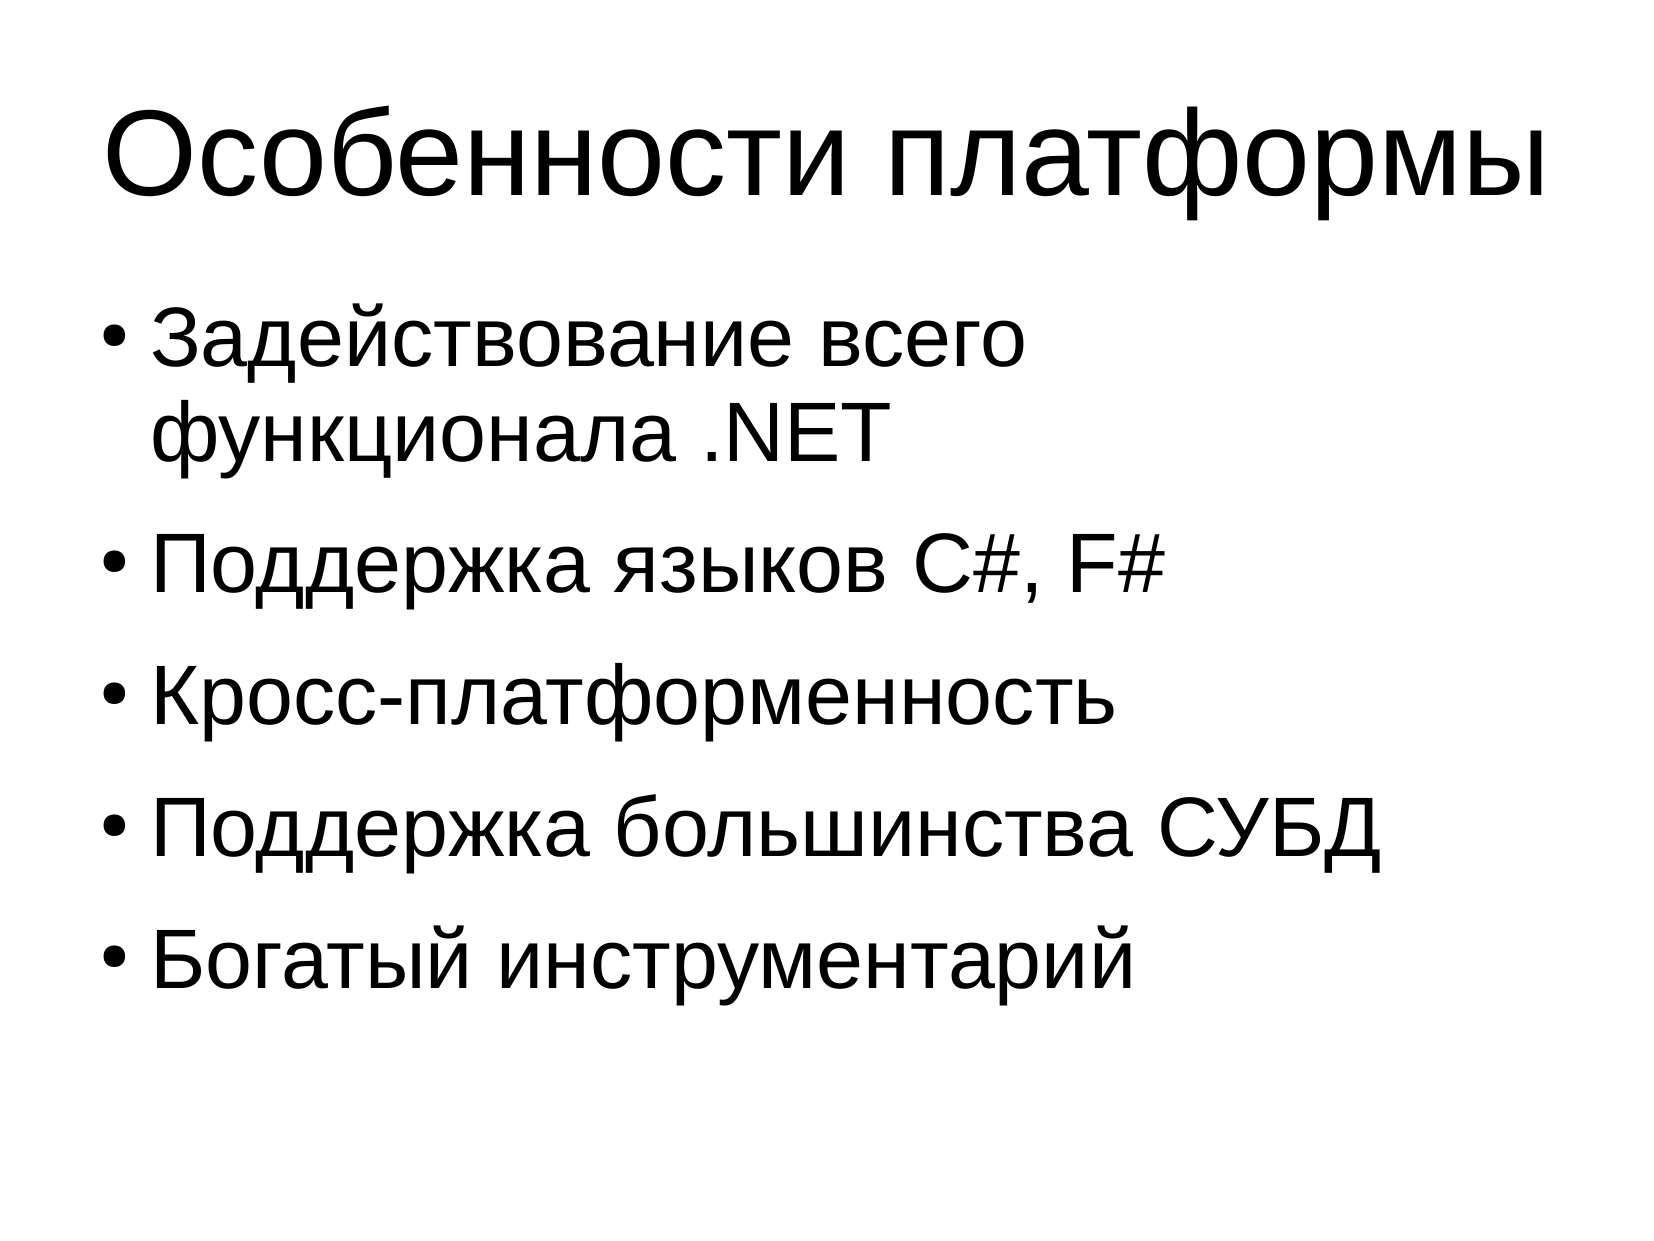

# Особенности платформы
Задействование всего функционала .NET
Поддержка языков C#, F#
Кросс-платформенность
Поддержка большинства СУБД
Богатый инструментарий